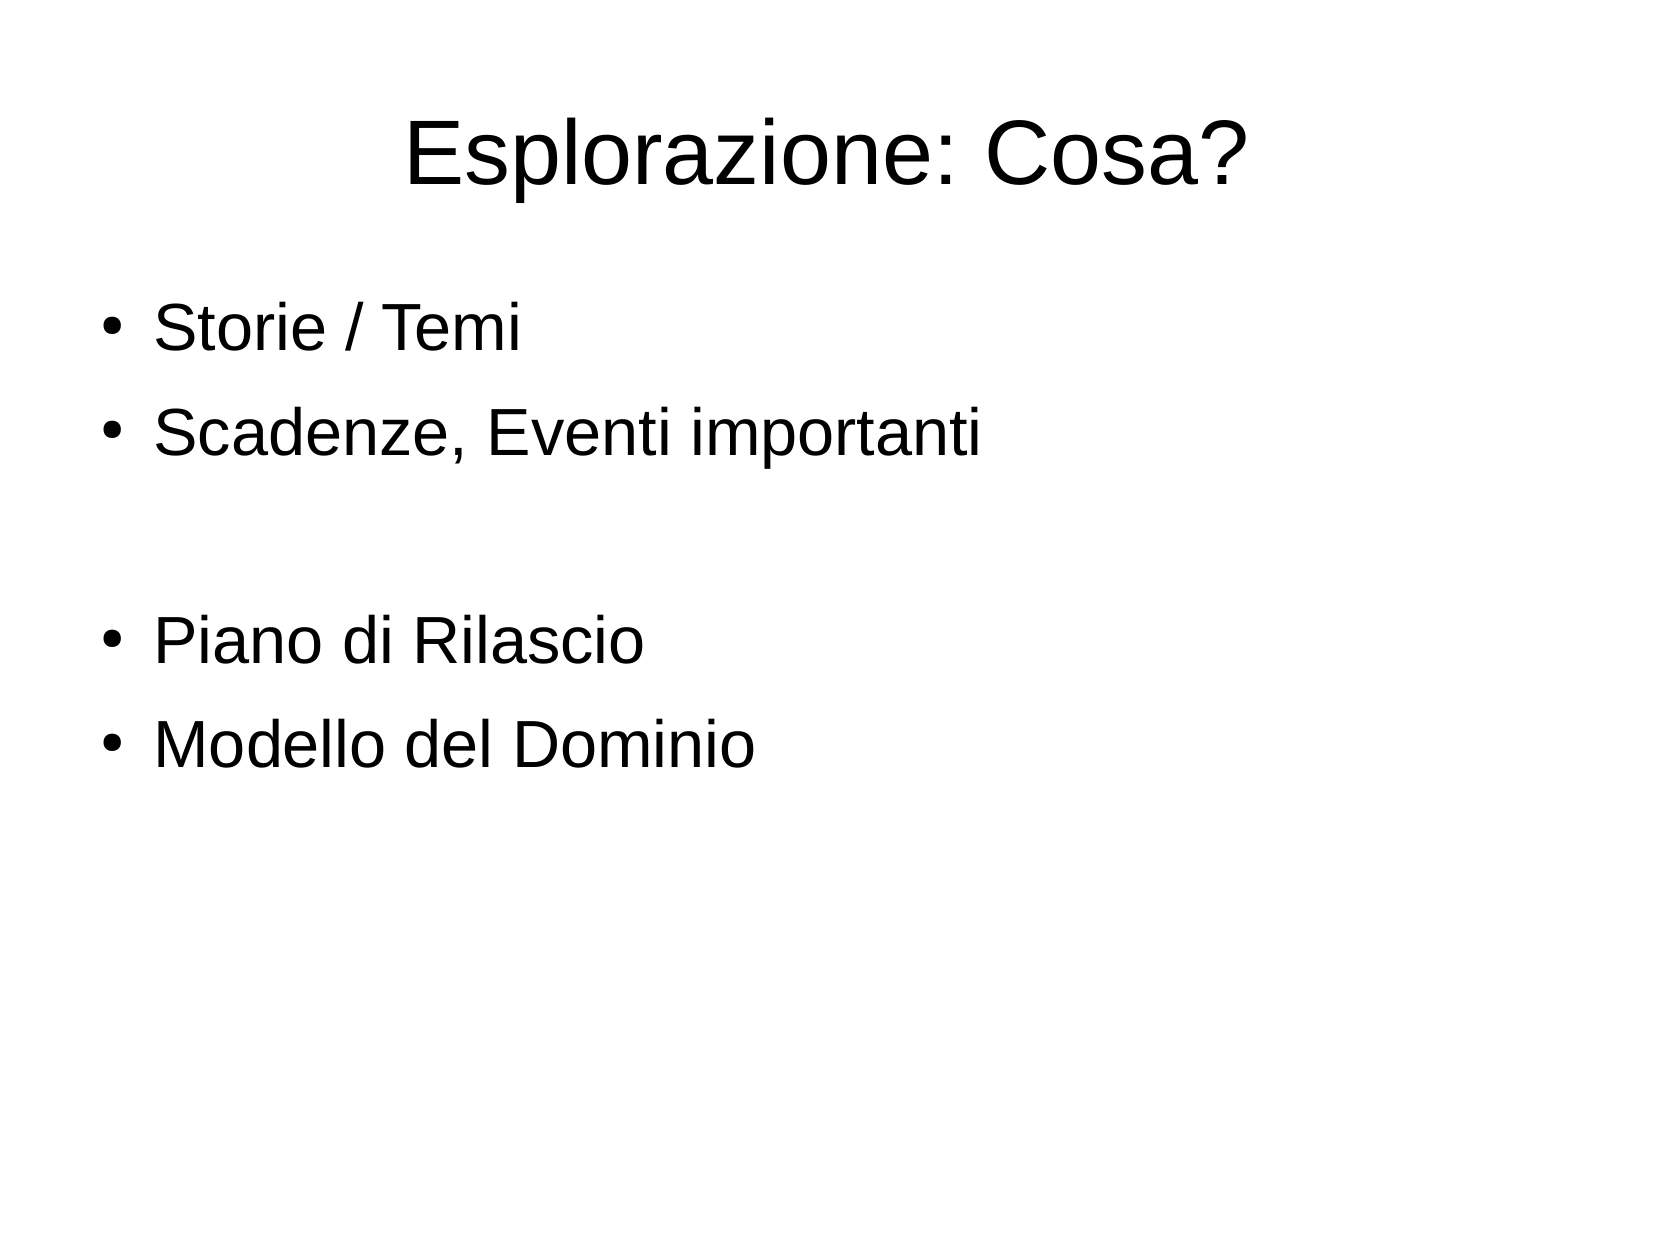

# Esplorazione: Cosa?
Storie / Temi
Scadenze, Eventi importanti
Piano di Rilascio
Modello del Dominio